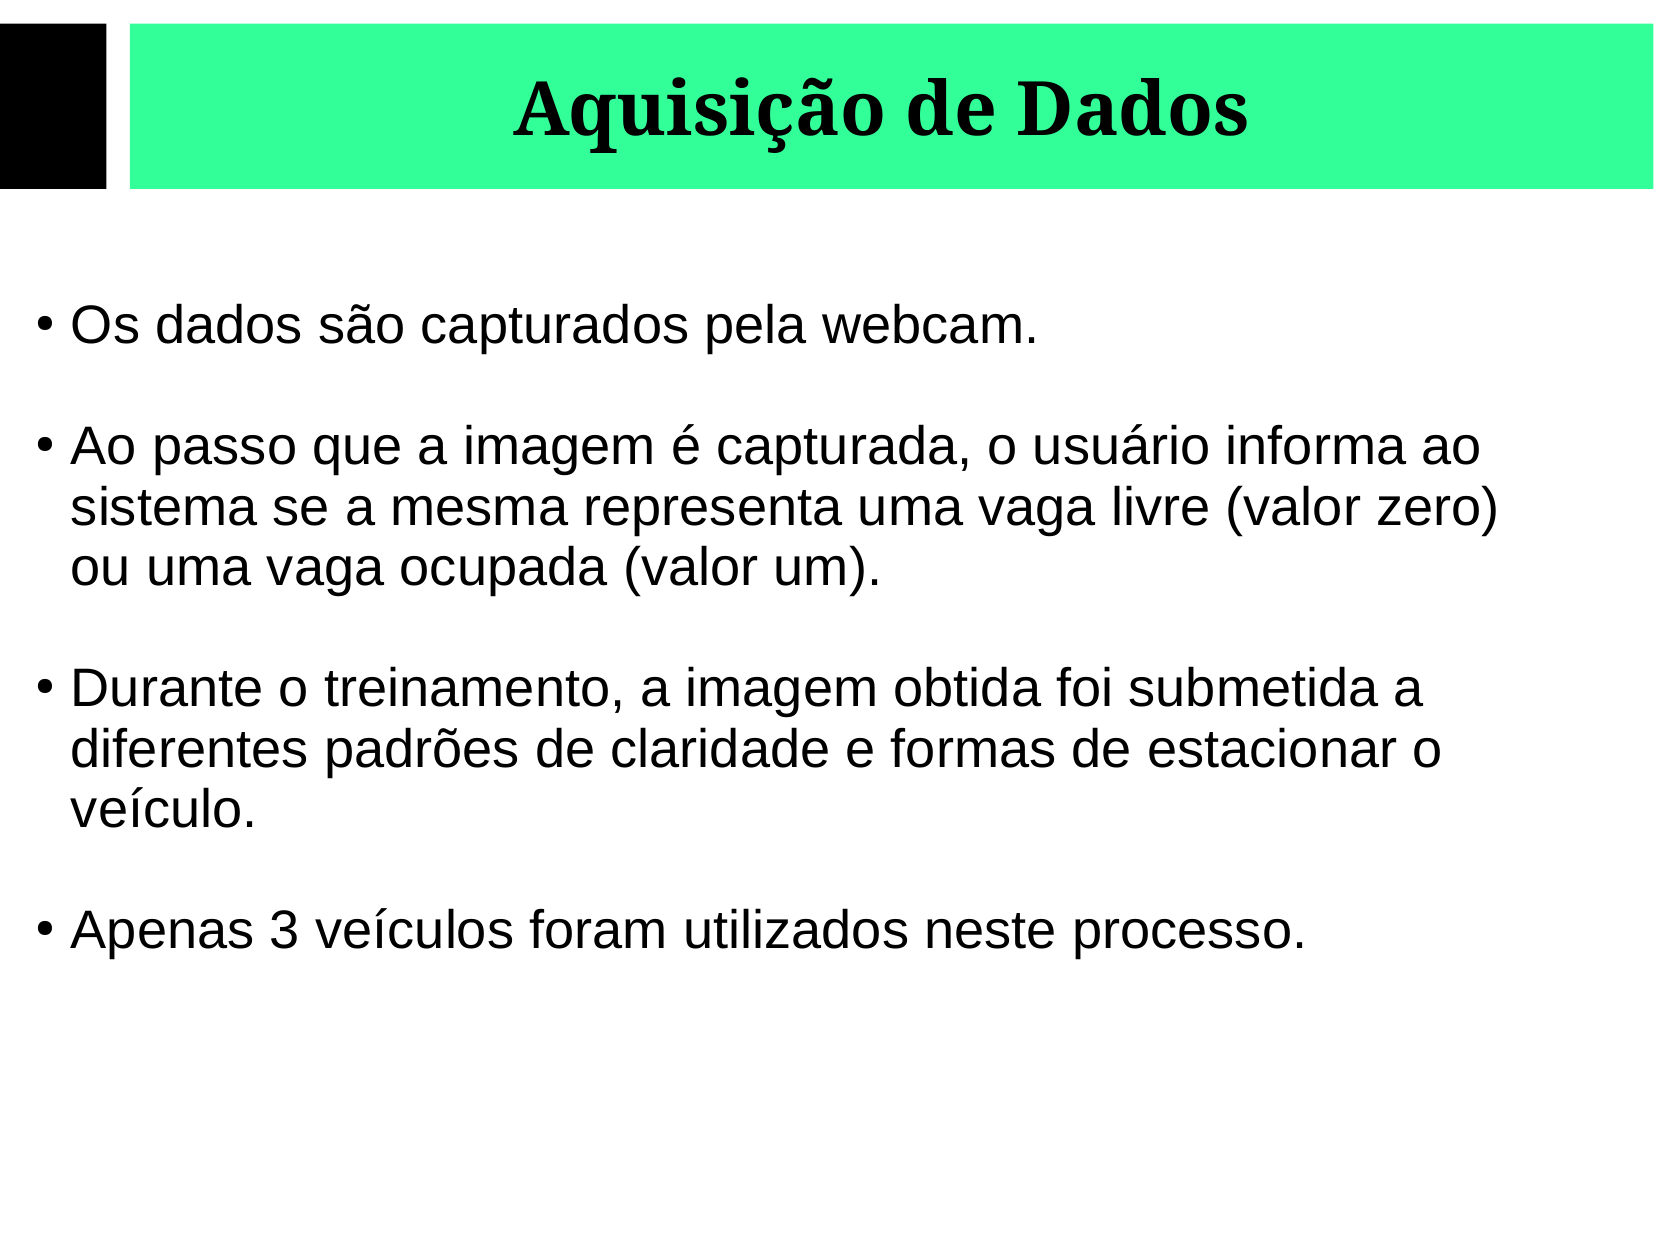

Aquisição de Dados
# Os dados são capturados pela webcam.
Ao passo que a imagem é capturada, o usuário informa ao sistema se a mesma representa uma vaga livre (valor zero) ou uma vaga ocupada (valor um).
Durante o treinamento, a imagem obtida foi submetida a diferentes padrões de claridade e formas de estacionar o veículo.
Apenas 3 veículos foram utilizados neste processo.